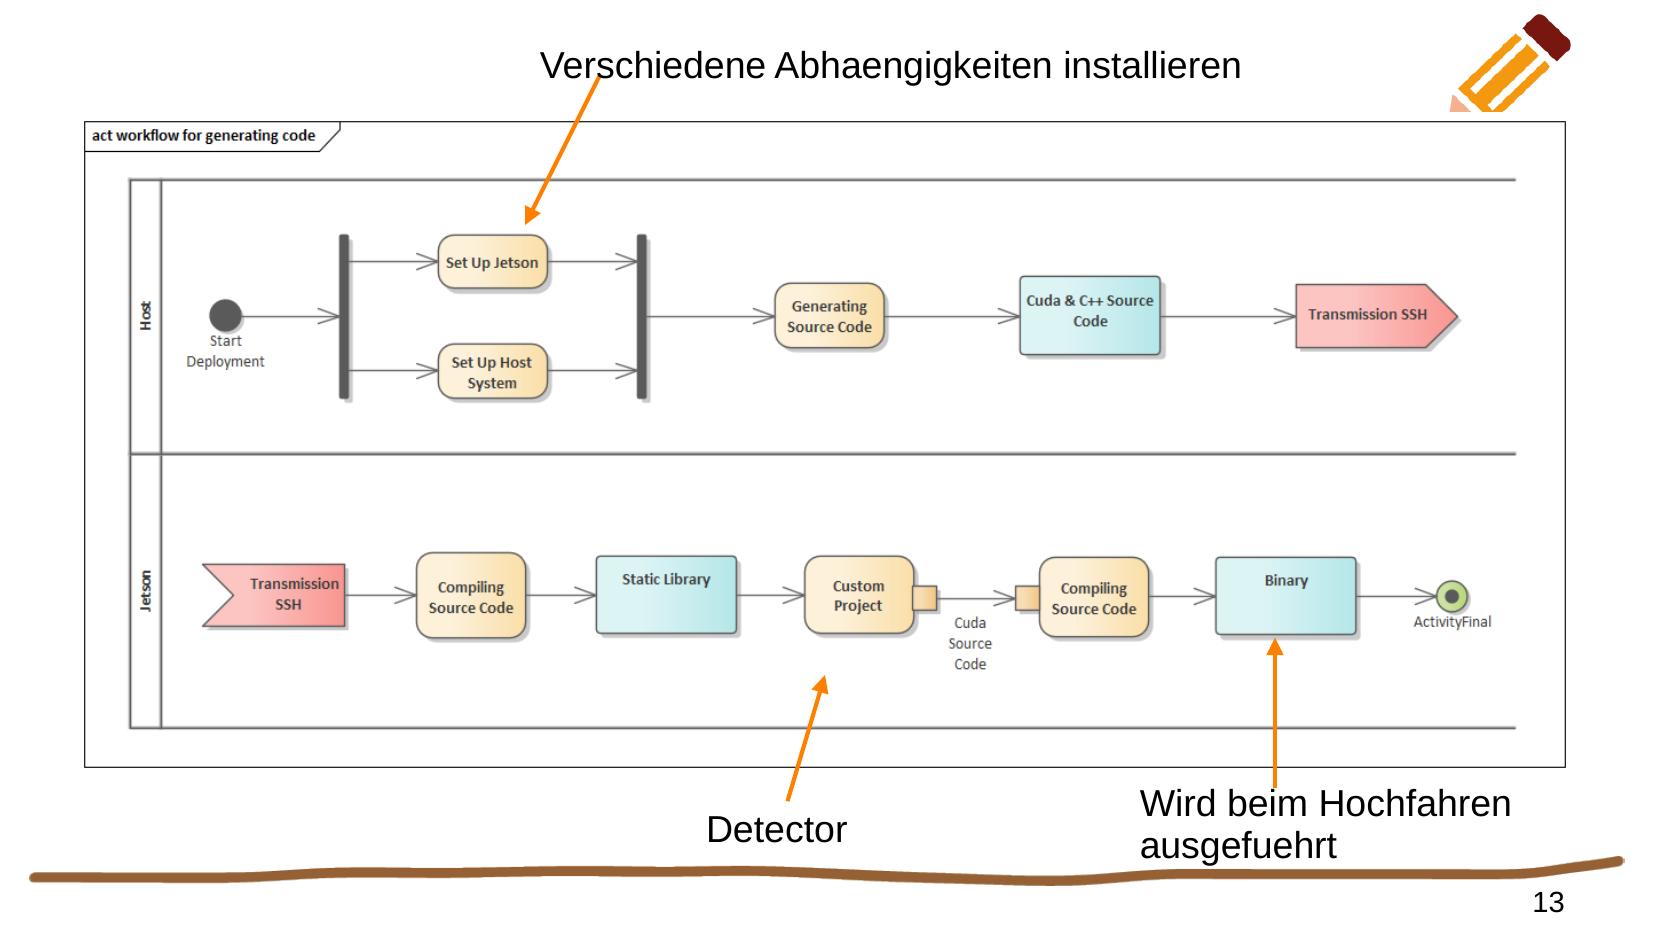

Verschiedene Abhaengigkeiten installieren
Wird beim Hochfahren
ausgefuehrt
Detector
13